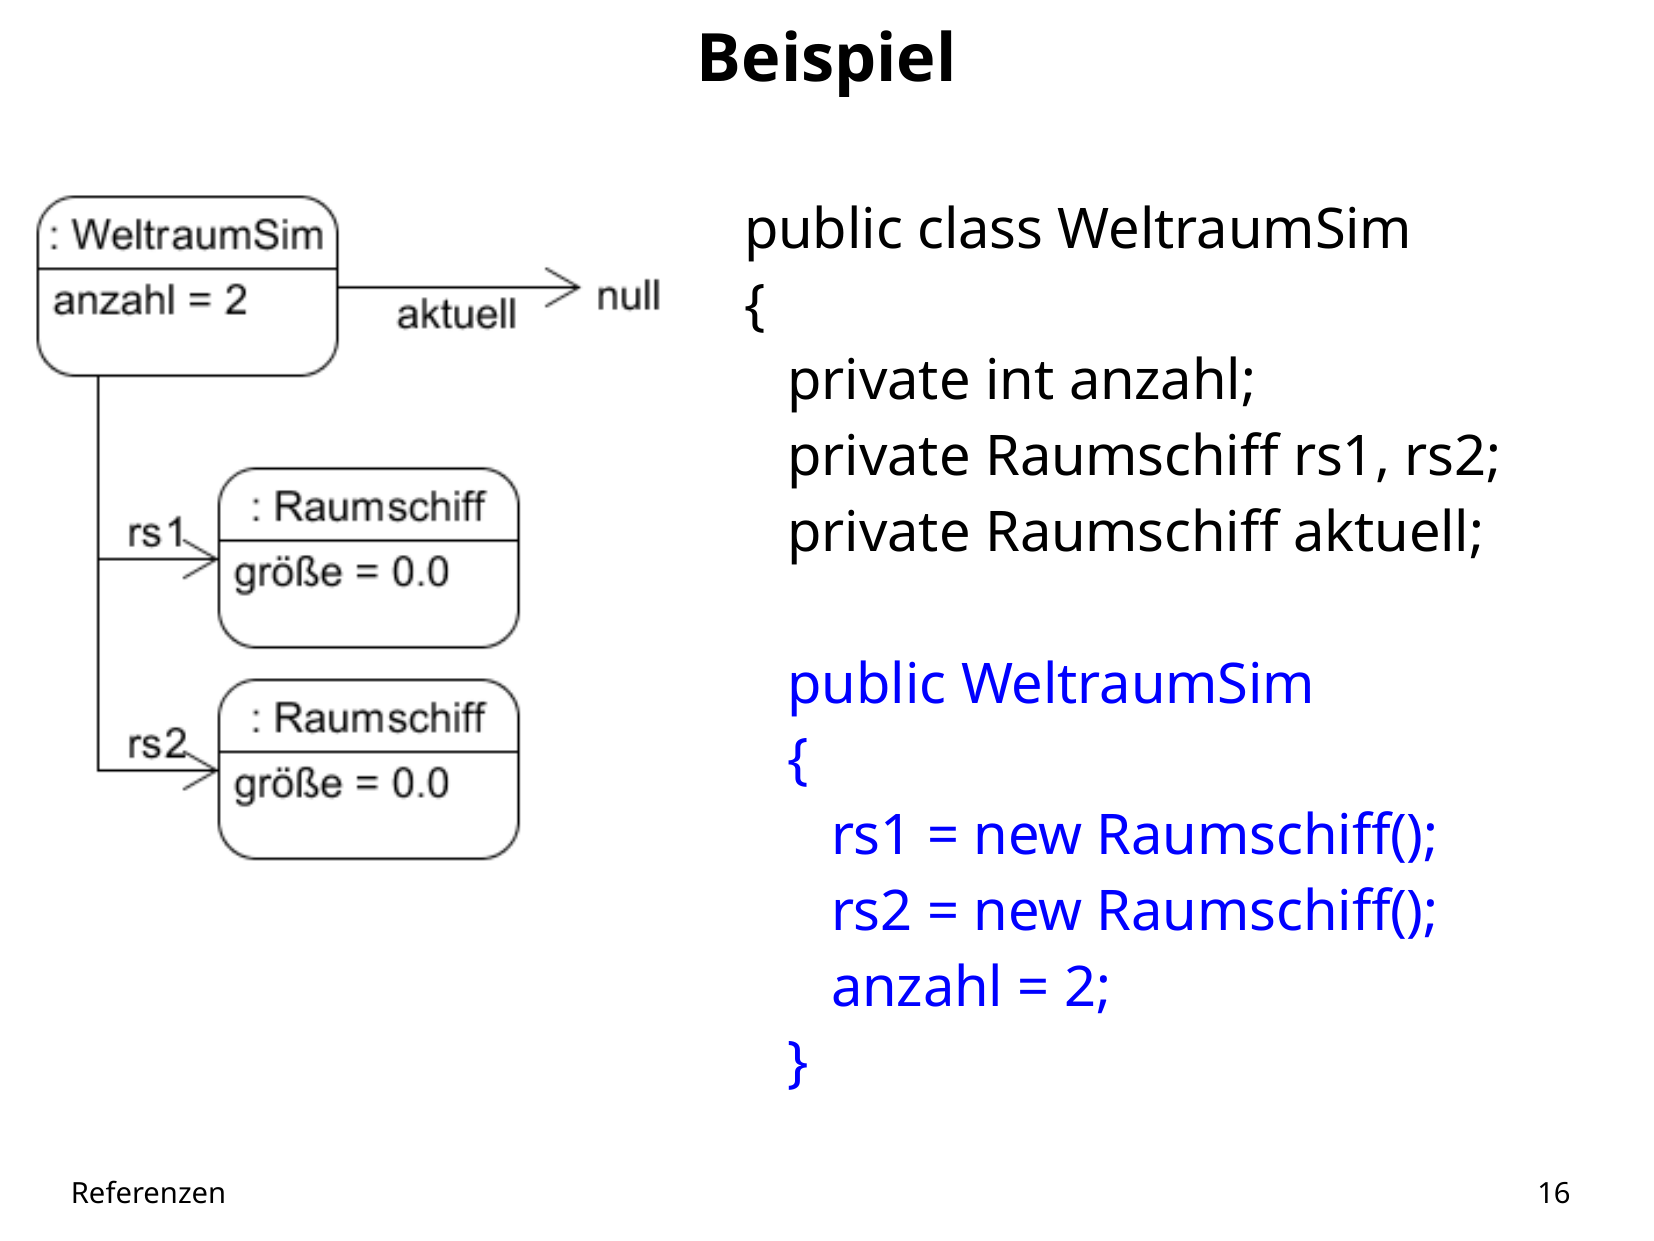

# Beispiel
public class WeltraumSim
{
 private int anzahl;
 private Raumschiff rs1, rs2;
 private Raumschiff aktuell;
 public WeltraumSim
 {
 rs1 = new Raumschiff();
 rs2 = new Raumschiff();
 anzahl = 2;
 }
Referenzen
16